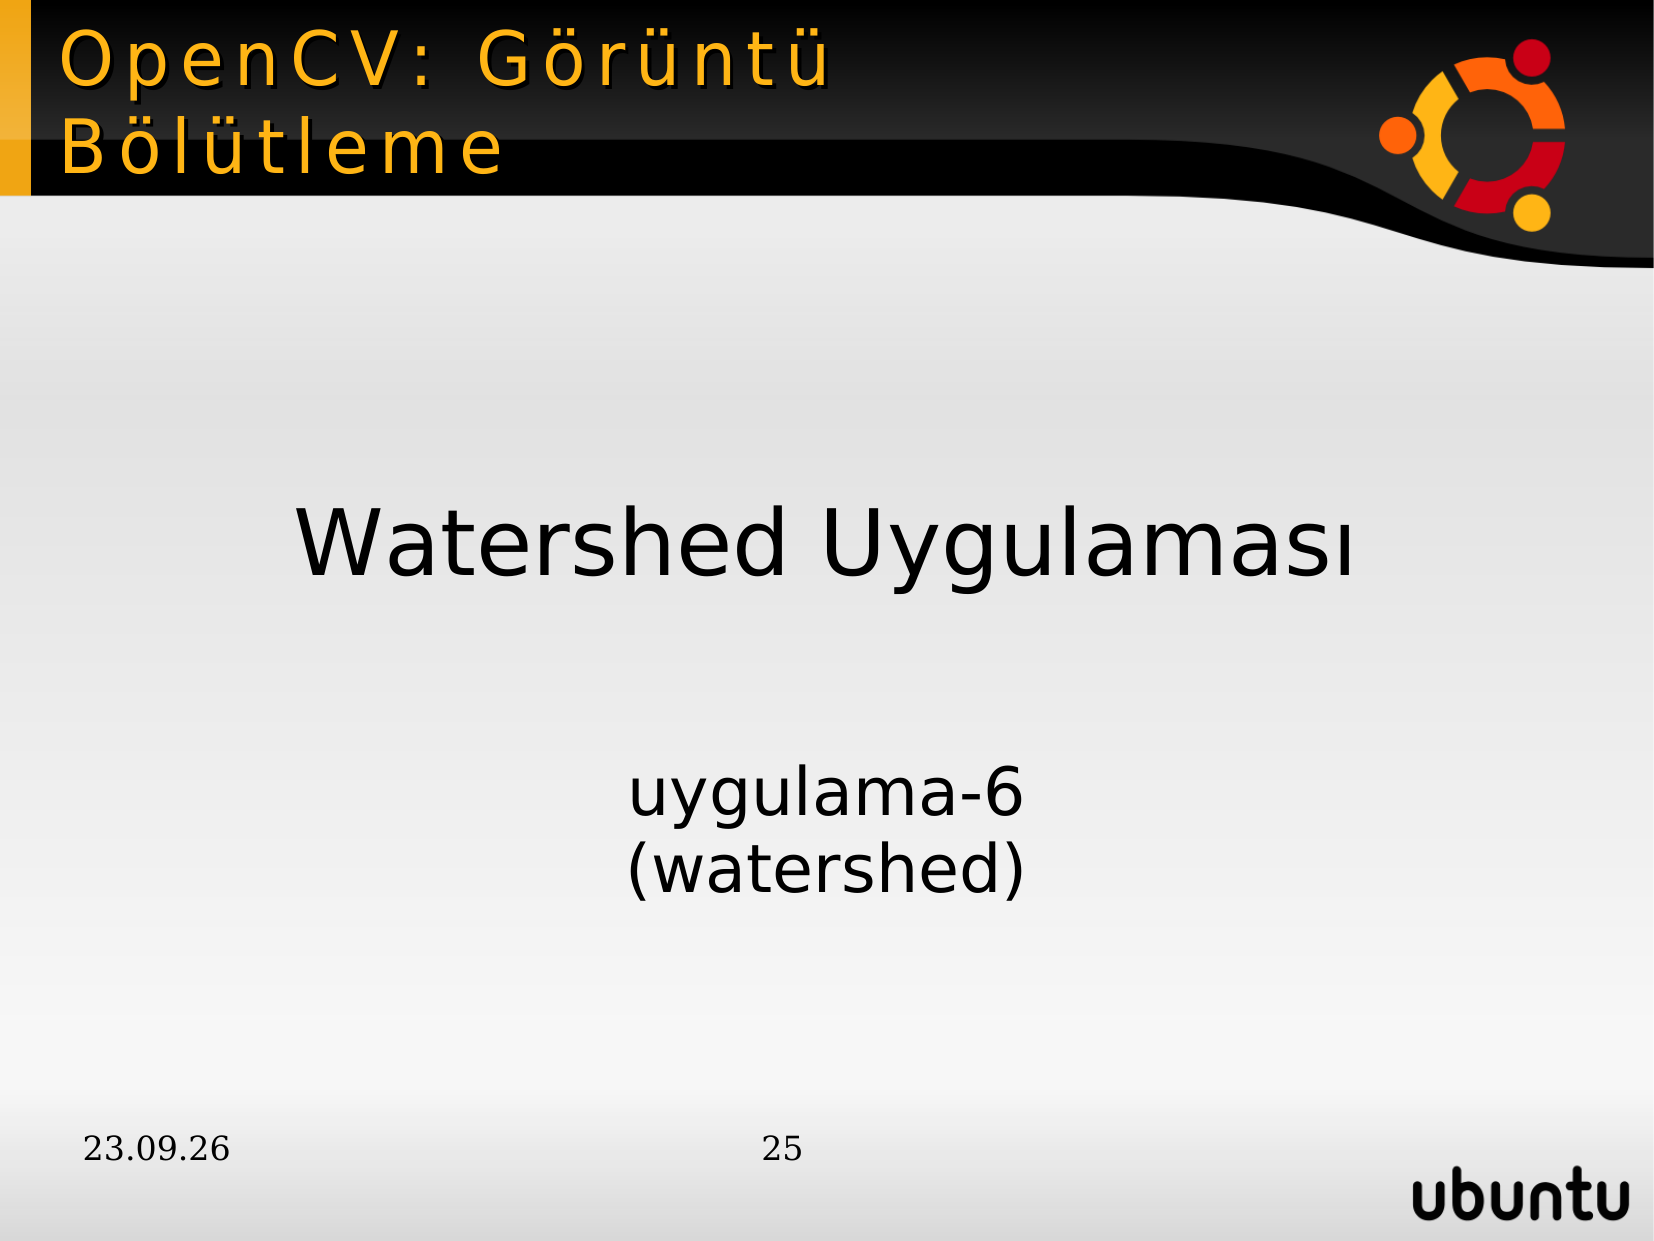

# OpenCV: Görüntü Bölütleme
Watershed Uygulaması
uygulama-6
(watershed)
25